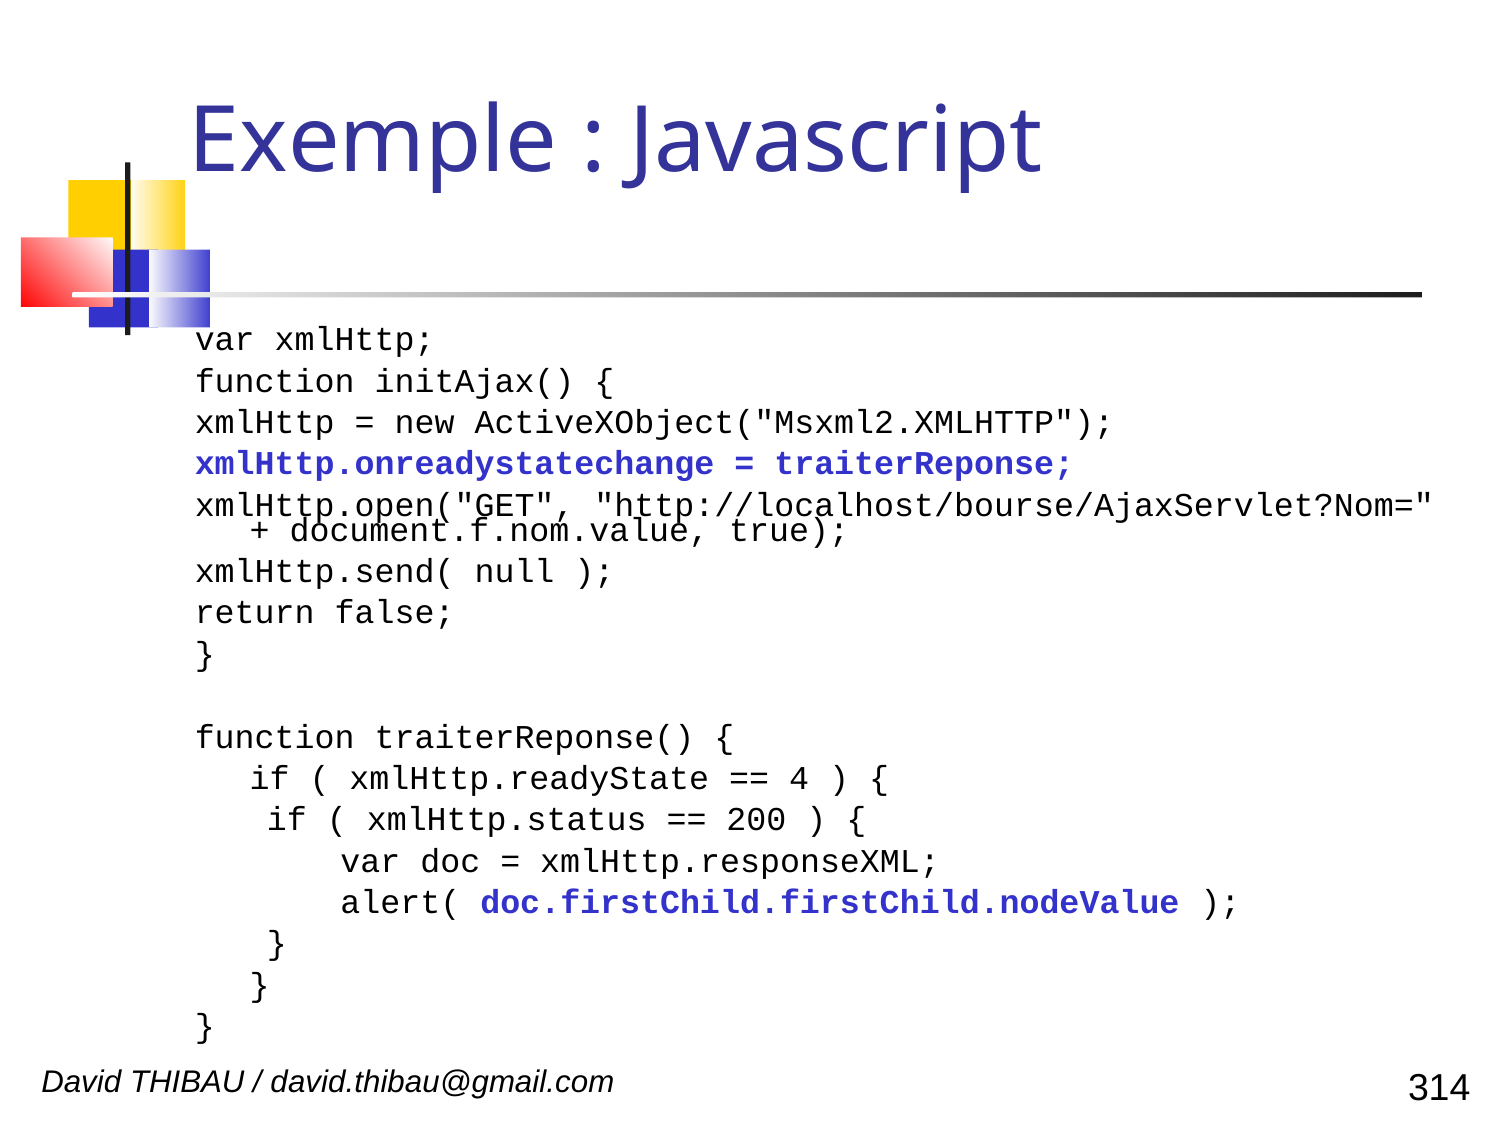

# Exemple : Javascript
var xmlHttp;
function initAjax() {
xmlHttp = new ActiveXObject("Msxml2.XMLHTTP");
xmlHttp.onreadystatechange = traiterReponse;
xmlHttp.open("GET", "http://localhost/bourse/AjaxServlet?Nom=" + document.f.nom.value, true);
xmlHttp.send( null );
return false;
}
function traiterReponse() {
	if ( xmlHttp.readyState == 4 ) {
		if ( xmlHttp.status == 200 ) {
			var doc = xmlHttp.responseXML;
			alert( doc.firstChild.firstChild.nodeValue );
		}
	}
}